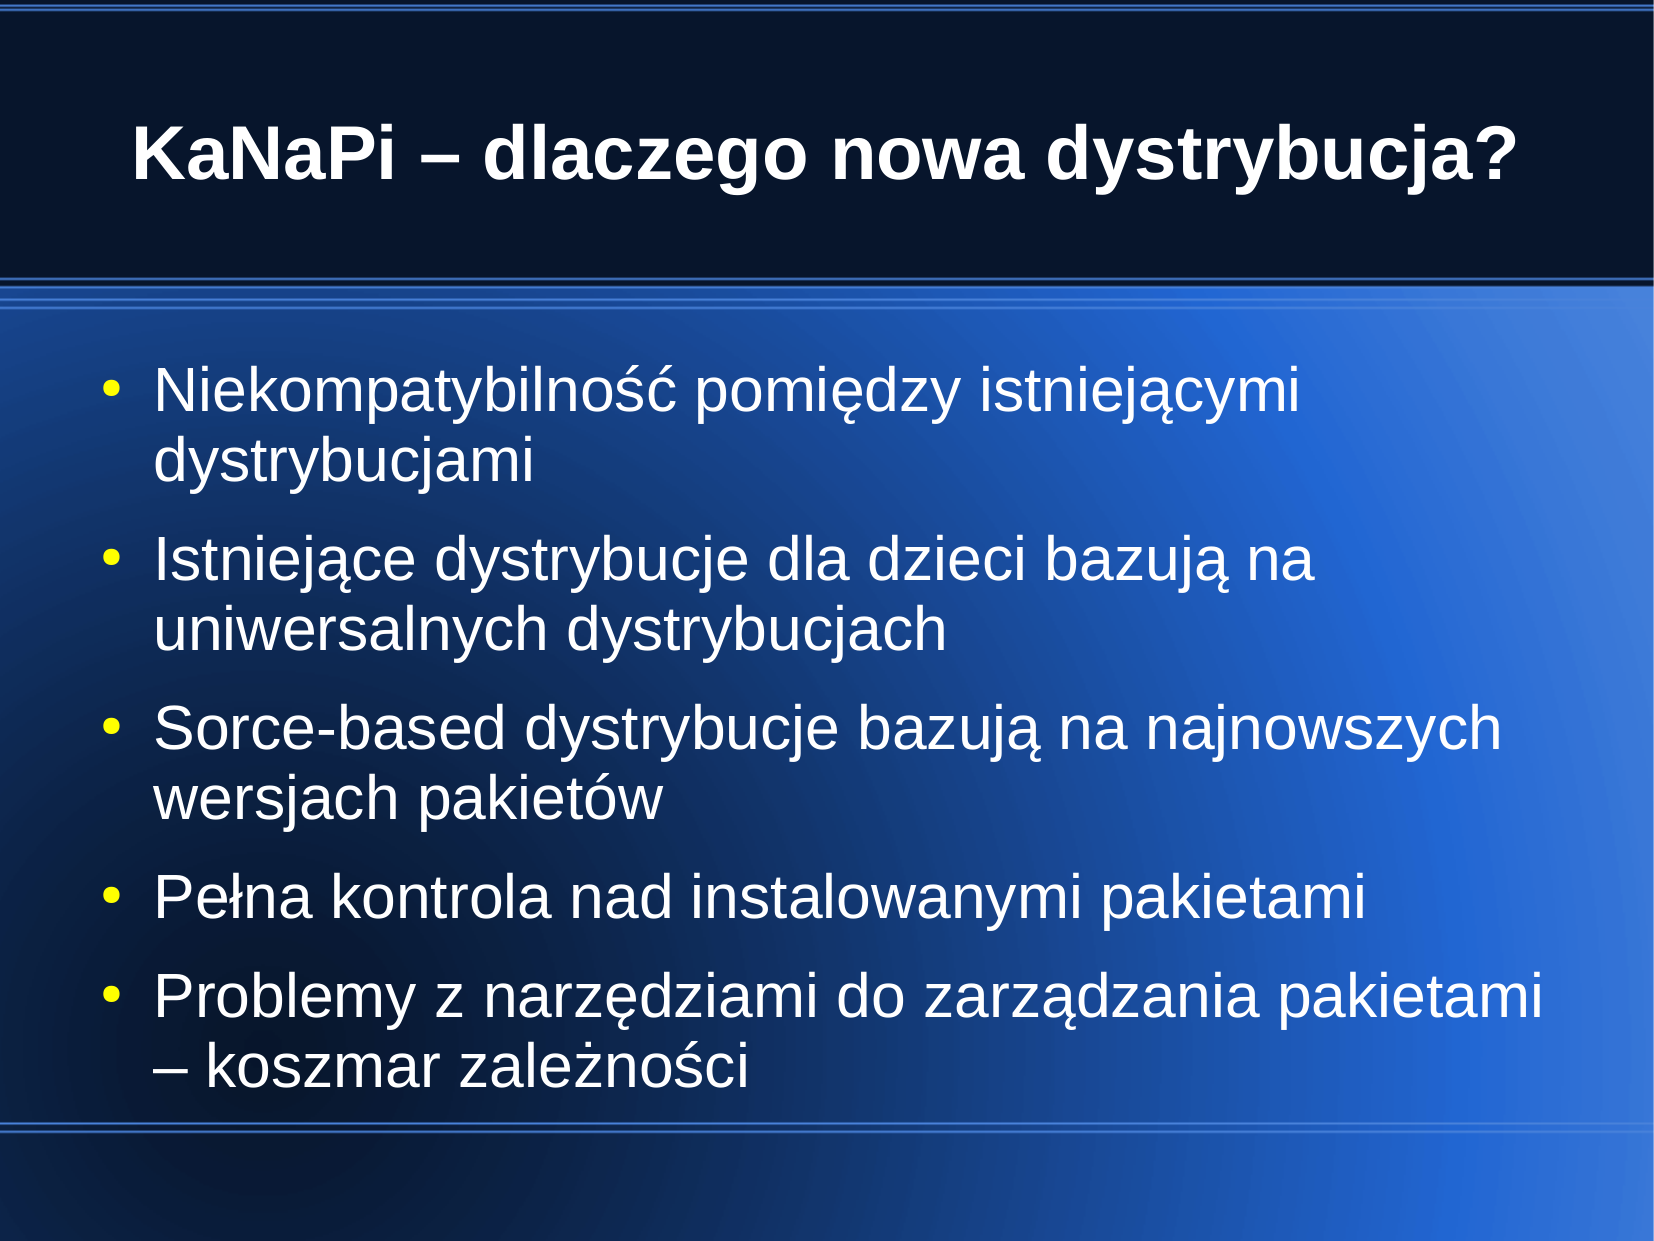

# KaNaPi – dlaczego nowa dystrybucja?
Niekompatybilność pomiędzy istniejącymi dystrybucjami
Istniejące dystrybucje dla dzieci bazują na uniwersalnych dystrybucjach
Sorce-based dystrybucje bazują na najnowszych wersjach pakietów
Pełna kontrola nad instalowanymi pakietami
Problemy z narzędziami do zarządzania pakietami – koszmar zależności